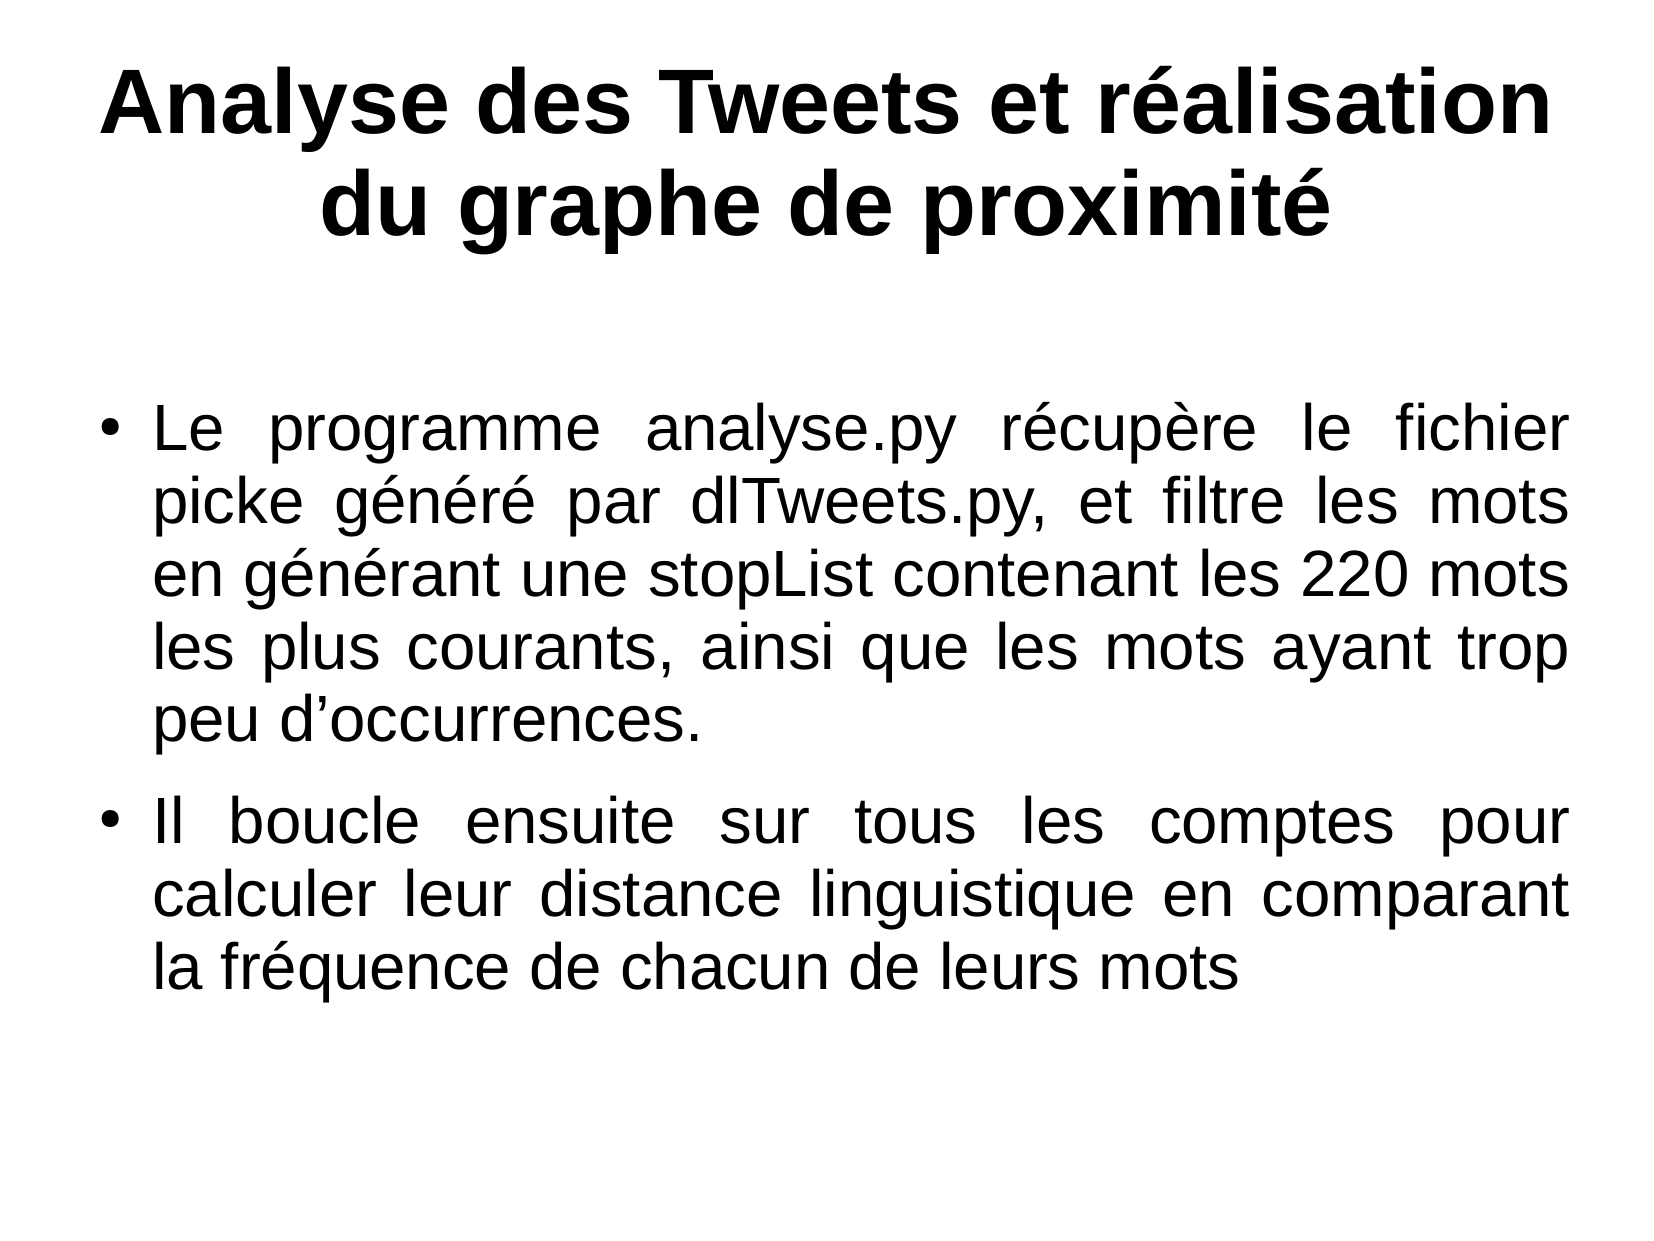

# Analyse des Tweets et réalisation du graphe de proximité
Le programme analyse.py récupère le fichier picke généré par dlTweets.py, et filtre les mots en générant une stopList contenant les 220 mots les plus courants, ainsi que les mots ayant trop peu d’occurrences.
Il boucle ensuite sur tous les comptes pour calculer leur distance linguistique en comparant la fréquence de chacun de leurs mots